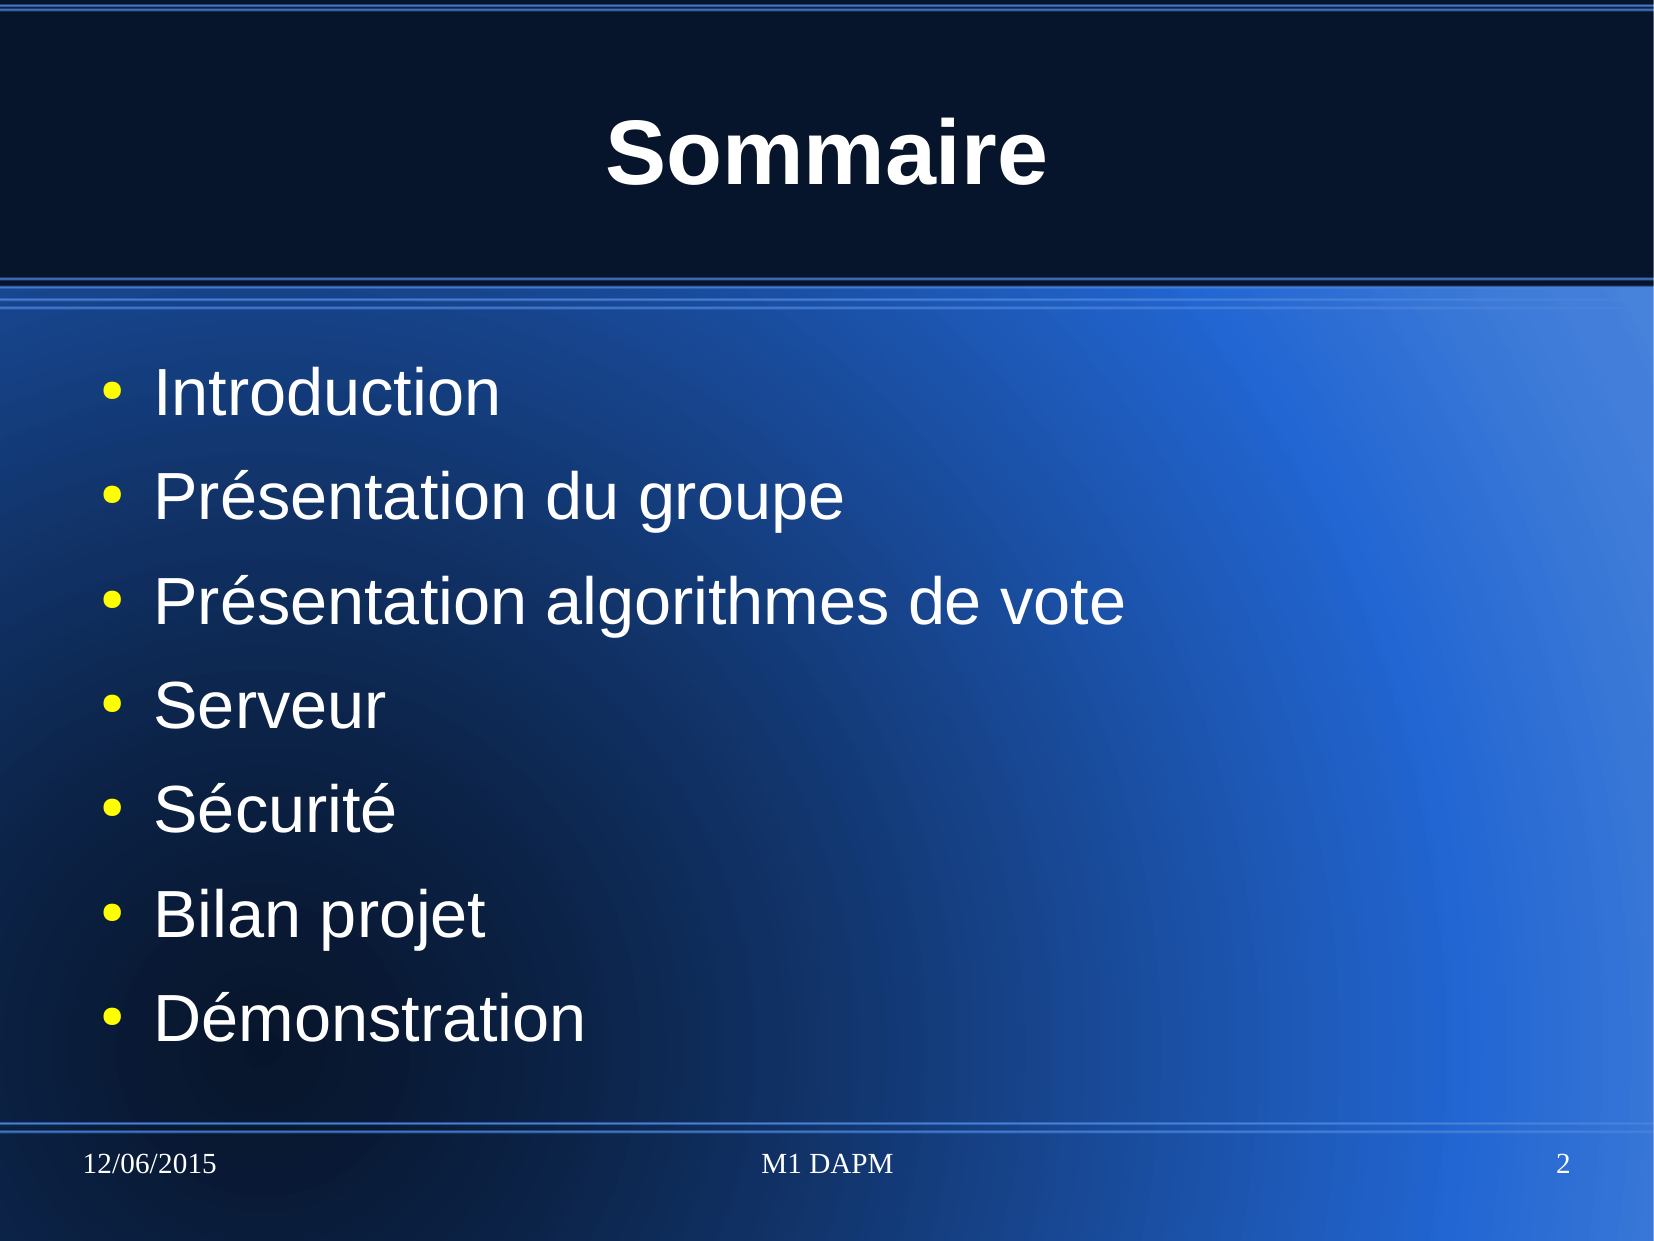

# Sommaire
Introduction
Présentation du groupe
Présentation algorithmes de vote
Serveur
Sécurité
Bilan projet
Démonstration
12/06/2015
M1 DAPM
2